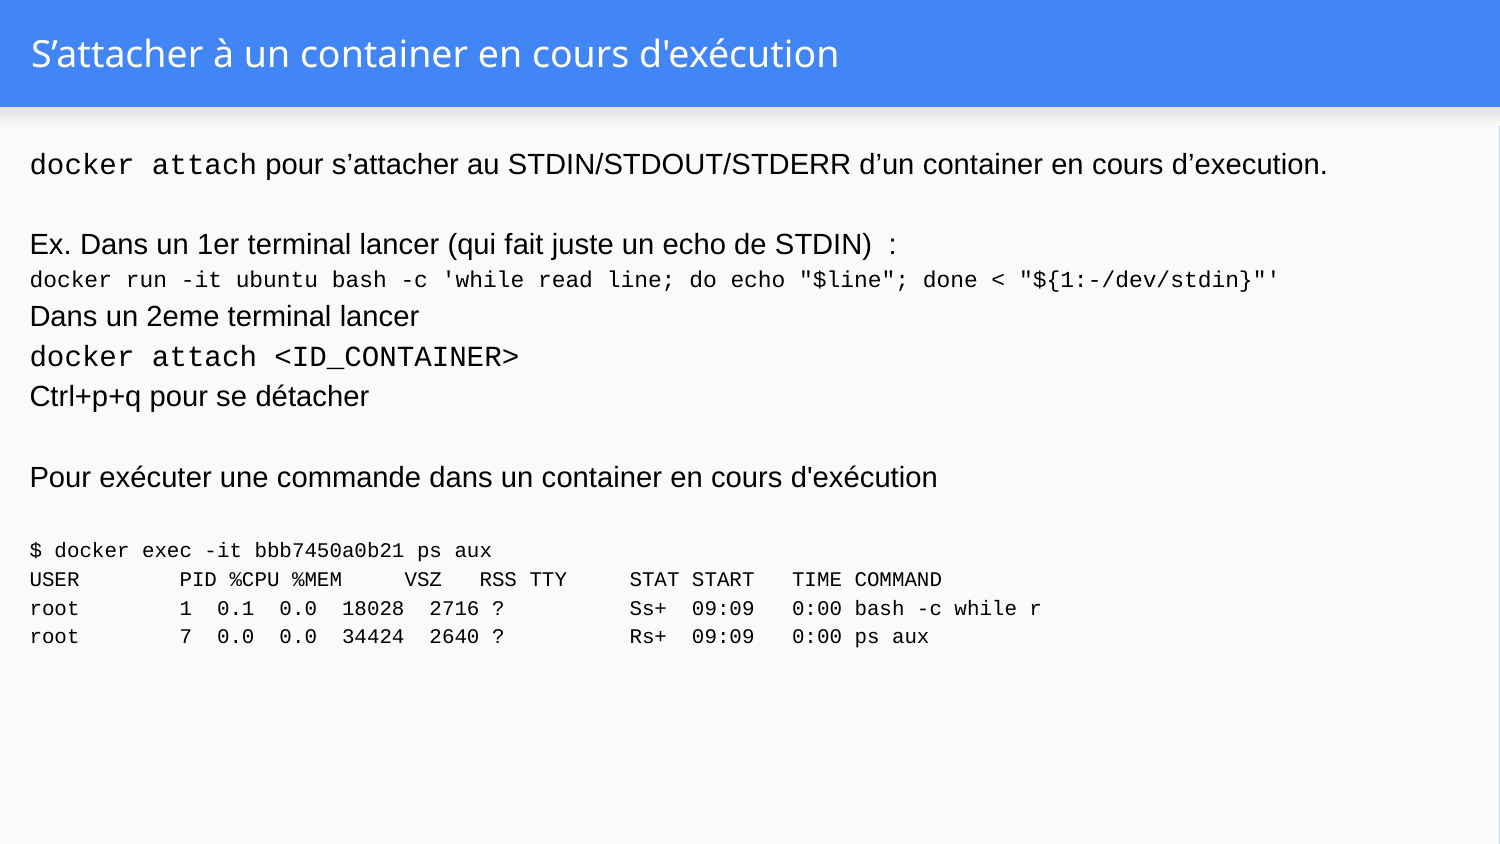

# S’attacher à un container en cours d'exécution
docker attach pour s’attacher au STDIN/STDOUT/STDERR d’un container en cours d’execution.
Ex. Dans un 1er terminal lancer (qui fait juste un echo de STDIN) :
docker run -it ubuntu bash -c 'while read line; do echo "$line"; done < "${1:-/dev/stdin}"'
Dans un 2eme terminal lancer
docker attach <ID_CONTAINER>
Ctrl+p+q pour se détacher
Pour exécuter une commande dans un container en cours d'exécution
$ docker exec -it bbb7450a0b21 ps aux
USER 	PID %CPU %MEM	VSZ RSS TTY 	STAT START TIME COMMAND
root 	1 0.1 0.0 18028 2716 ? 	Ss+ 09:09 0:00 bash -c while r
root 	7 0.0 0.0 34424 2640 ? 	Rs+ 09:09 0:00 ps aux